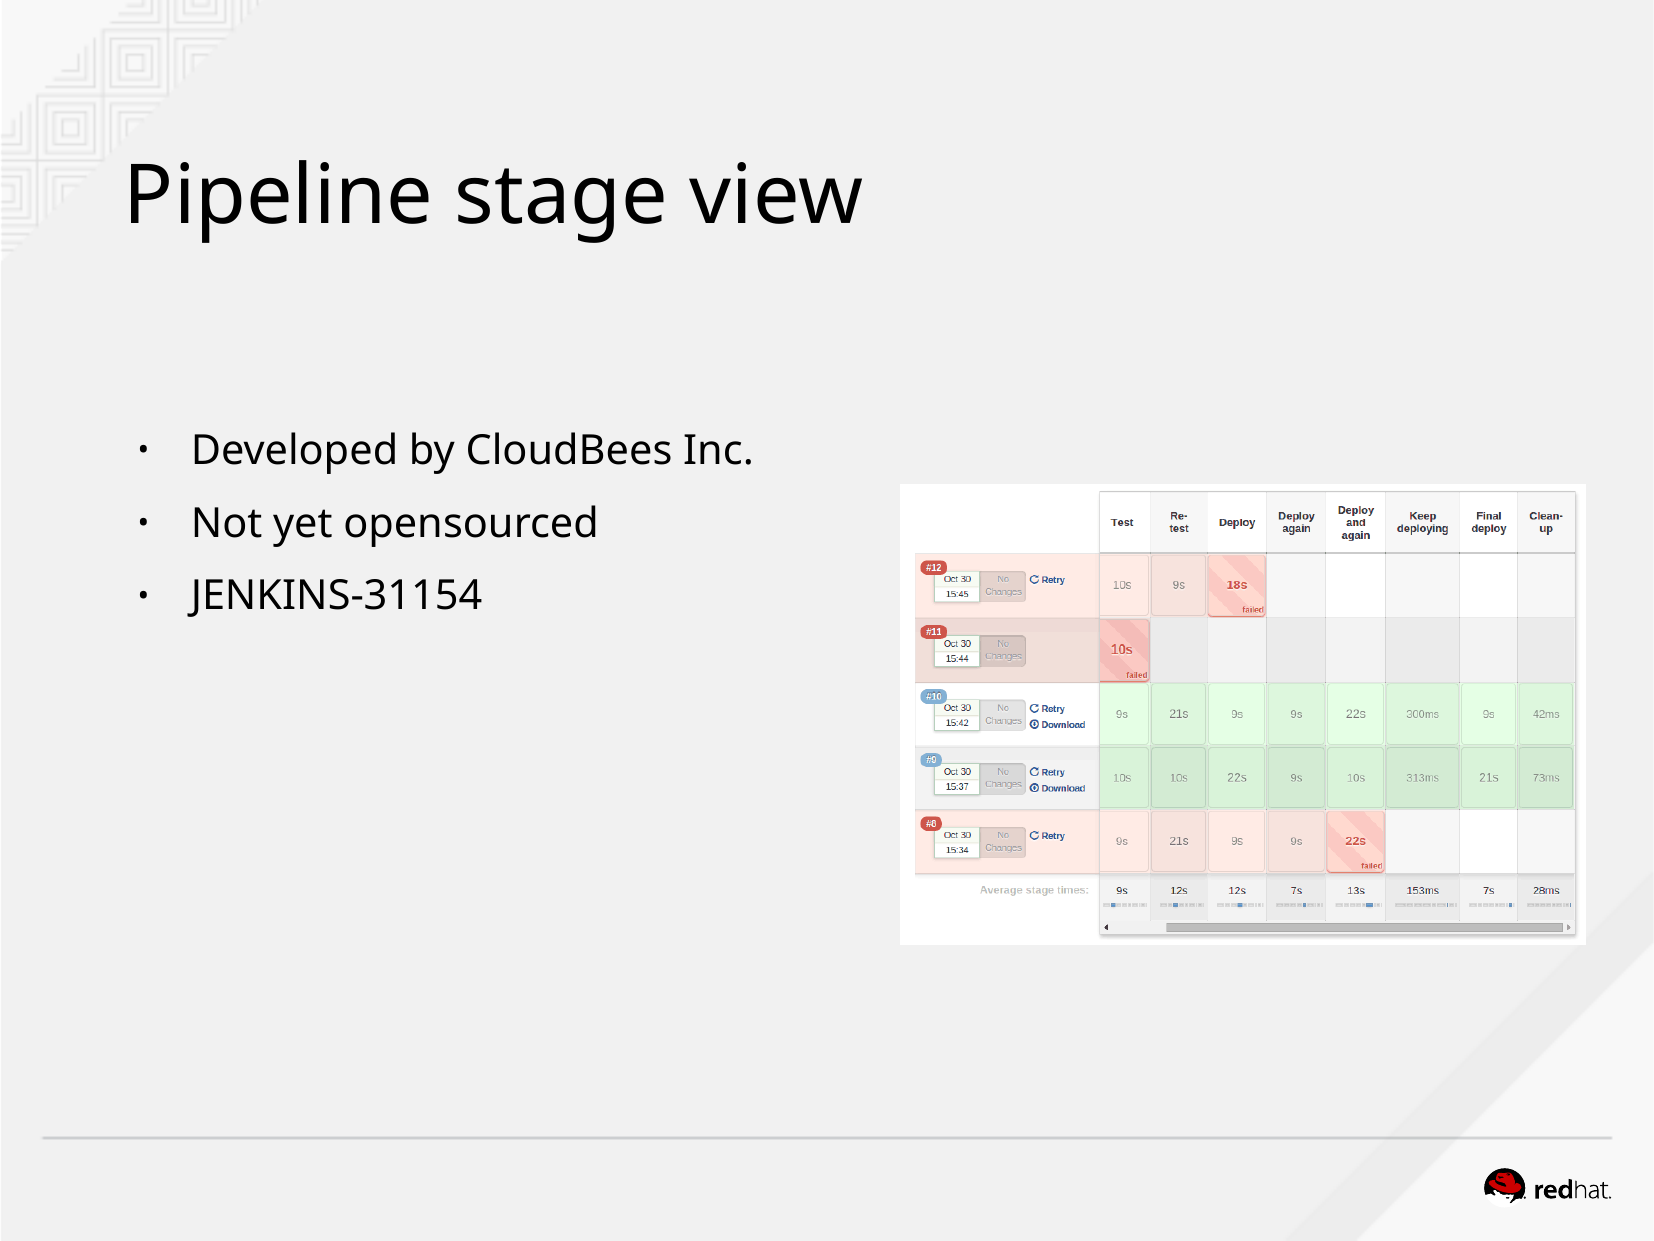

# Pipeline stage view
Developed by CloudBees Inc.
Not yet opensourced
JENKINS-31154